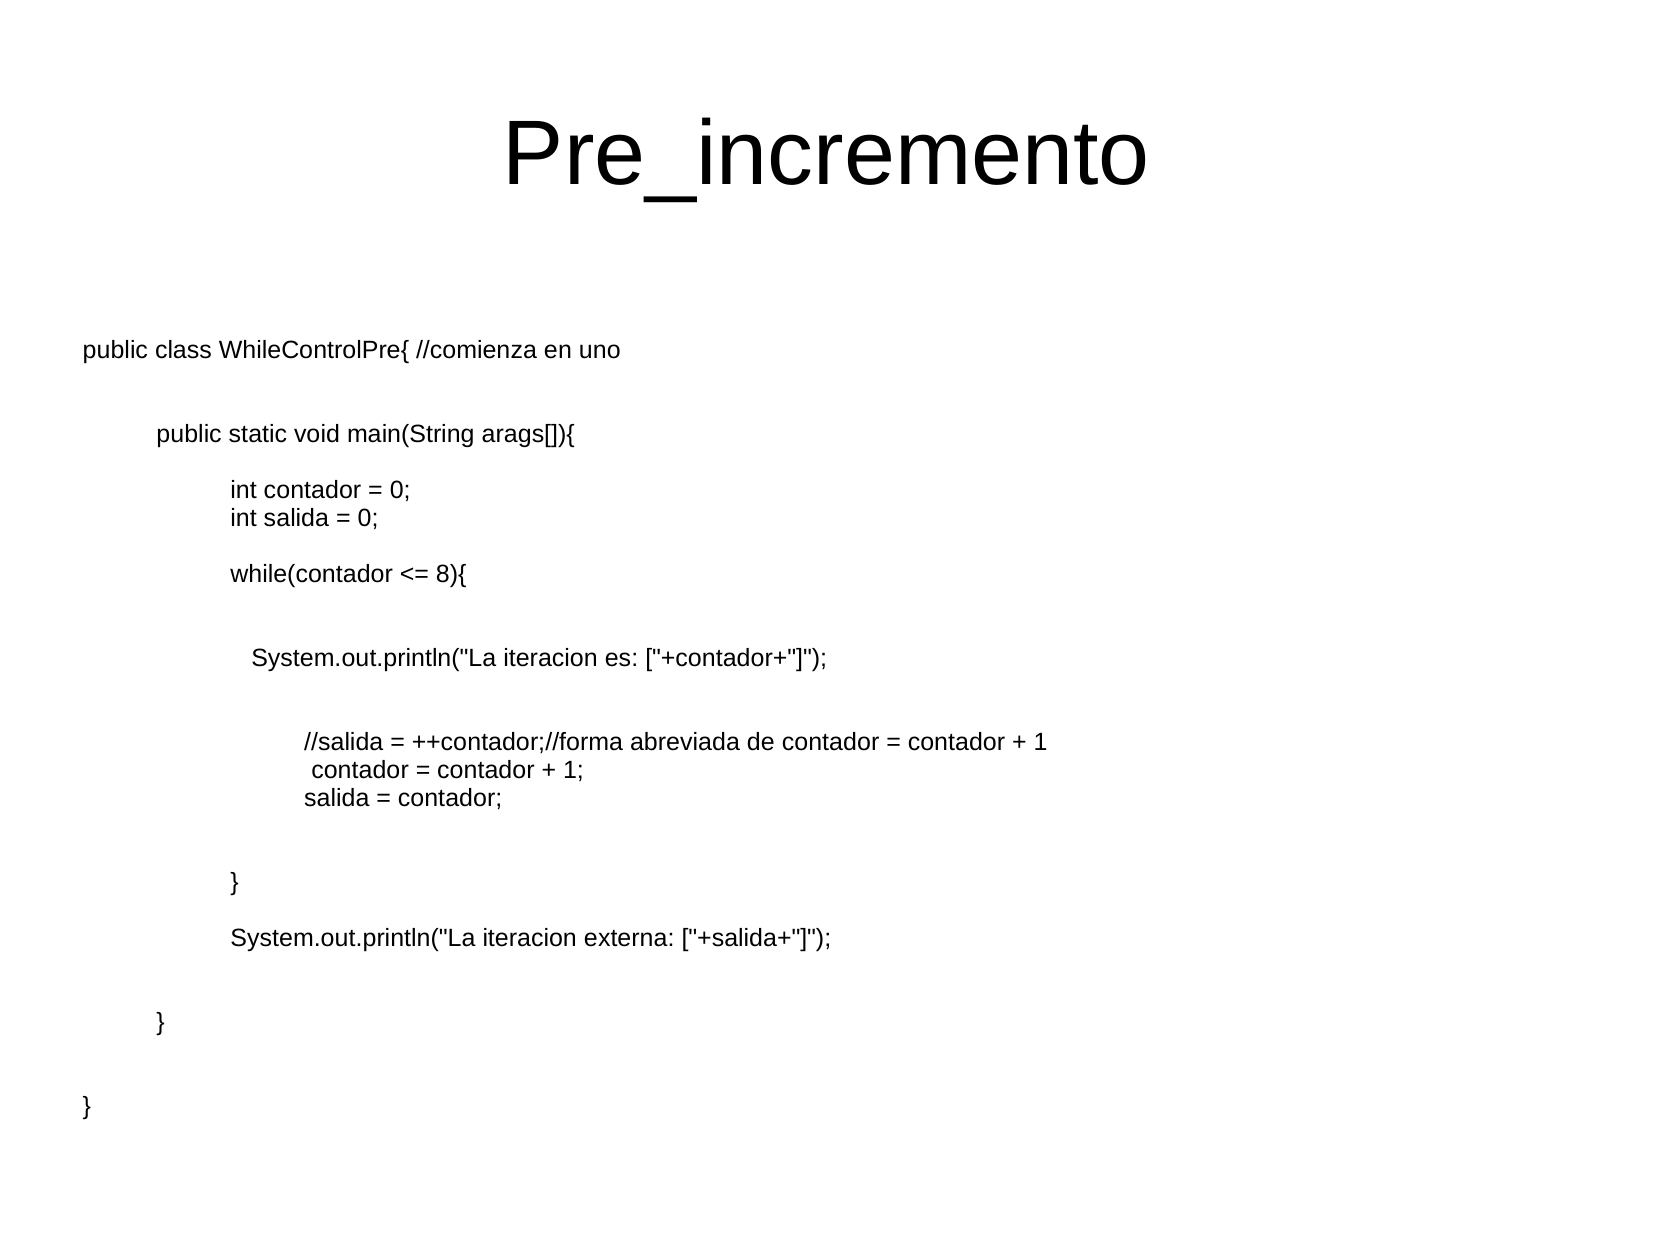

# Pre_incremento
public class WhileControlPre{ //comienza en uno
	public static void main(String arags[]){
		int contador = 0;
		int salida = 0;
		while(contador <= 8){
		 System.out.println("La iteracion es: ["+contador+"]");
			//salida = ++contador;//forma abreviada de contador = contador + 1
			 contador = contador + 1;
			salida = contador;
		}
		System.out.println("La iteracion externa: ["+salida+"]");
	}
}